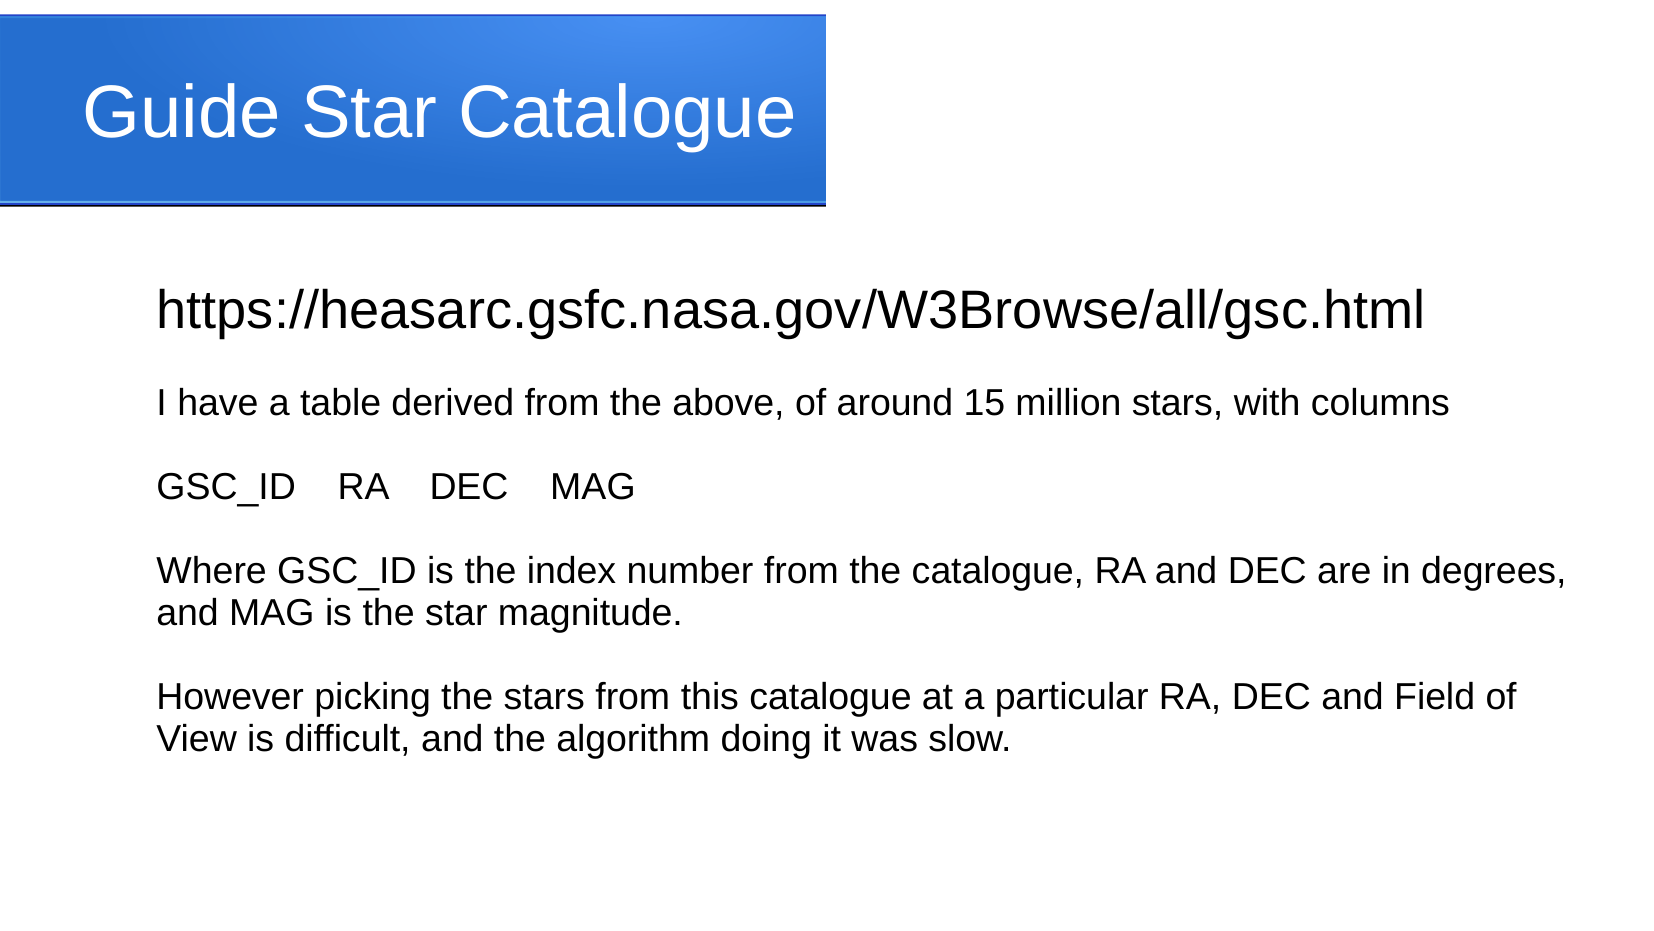

# Guide Star Catalogue
https://heasarc.gsfc.nasa.gov/W3Browse/all/gsc.html
I have a table derived from the above, of around 15 million stars, with columns
GSC_ID RA DEC MAG
Where GSC_ID is the index number from the catalogue, RA and DEC are in degrees, and MAG is the star magnitude.
However picking the stars from this catalogue at a particular RA, DEC and Field of View is difficult, and the algorithm doing it was slow.